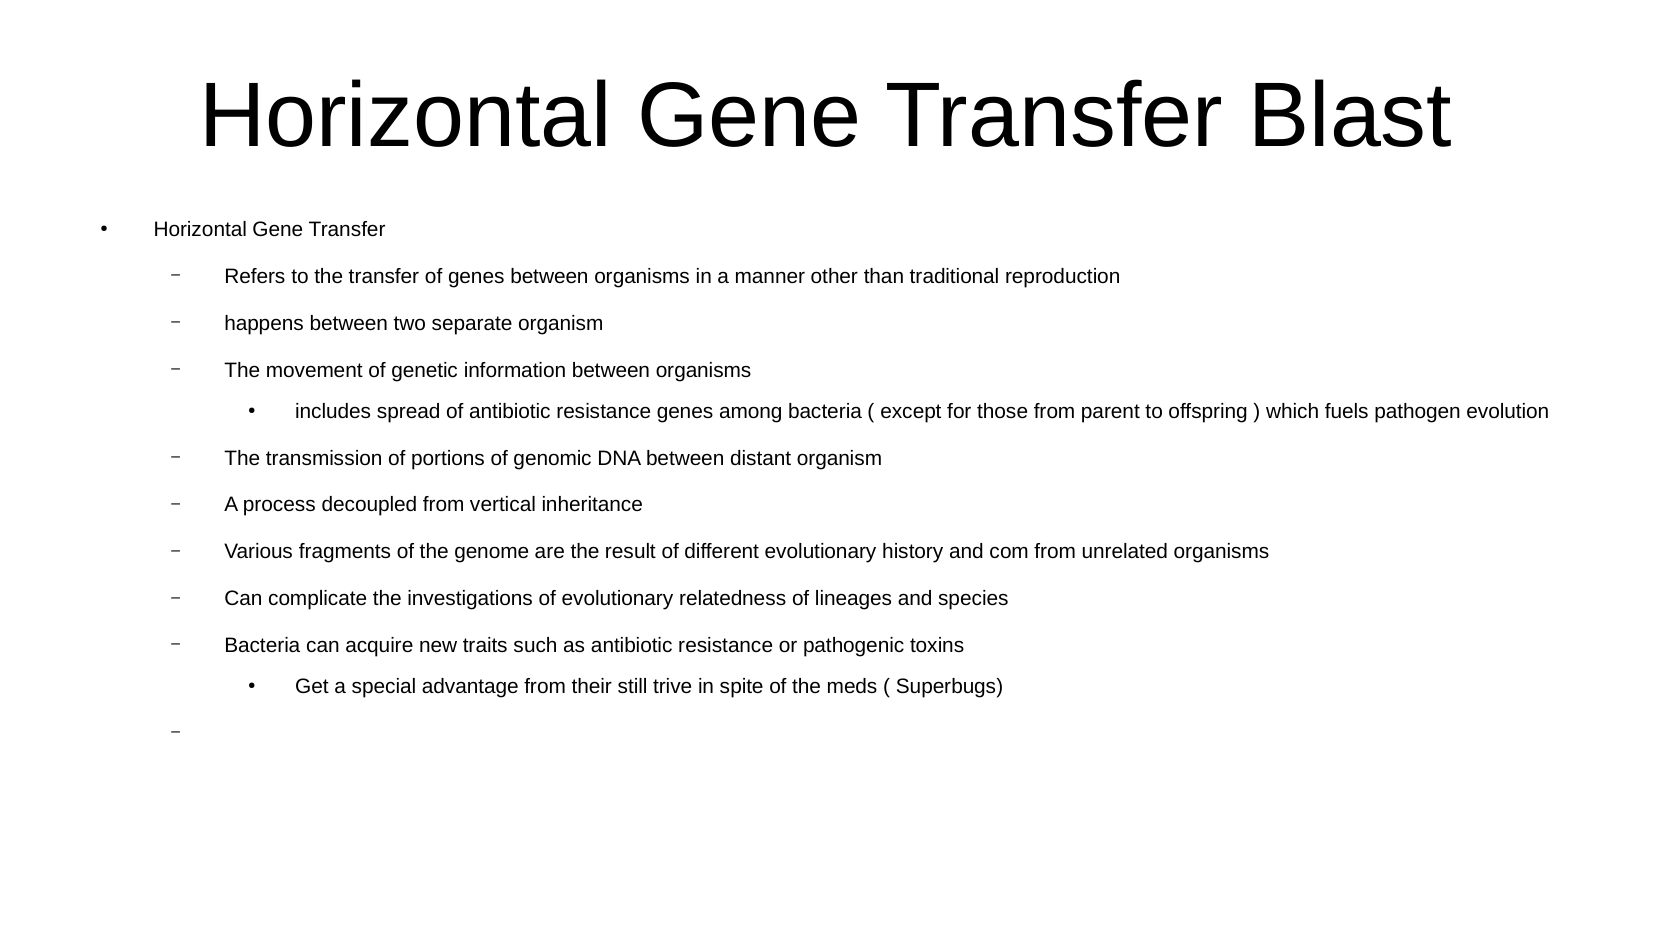

# Horizontal Gene Transfer Blast
Horizontal Gene Transfer
Refers to the transfer of genes between organisms in a manner other than traditional reproduction
happens between two separate organism
The movement of genetic information between organisms
includes spread of antibiotic resistance genes among bacteria ( except for those from parent to offspring ) which fuels pathogen evolution
The transmission of portions of genomic DNA between distant organism
A process decoupled from vertical inheritance
Various fragments of the genome are the result of different evolutionary history and com from unrelated organisms
Can complicate the investigations of evolutionary relatedness of lineages and species
Bacteria can acquire new traits such as antibiotic resistance or pathogenic toxins
Get a special advantage from their still trive in spite of the meds ( Superbugs)